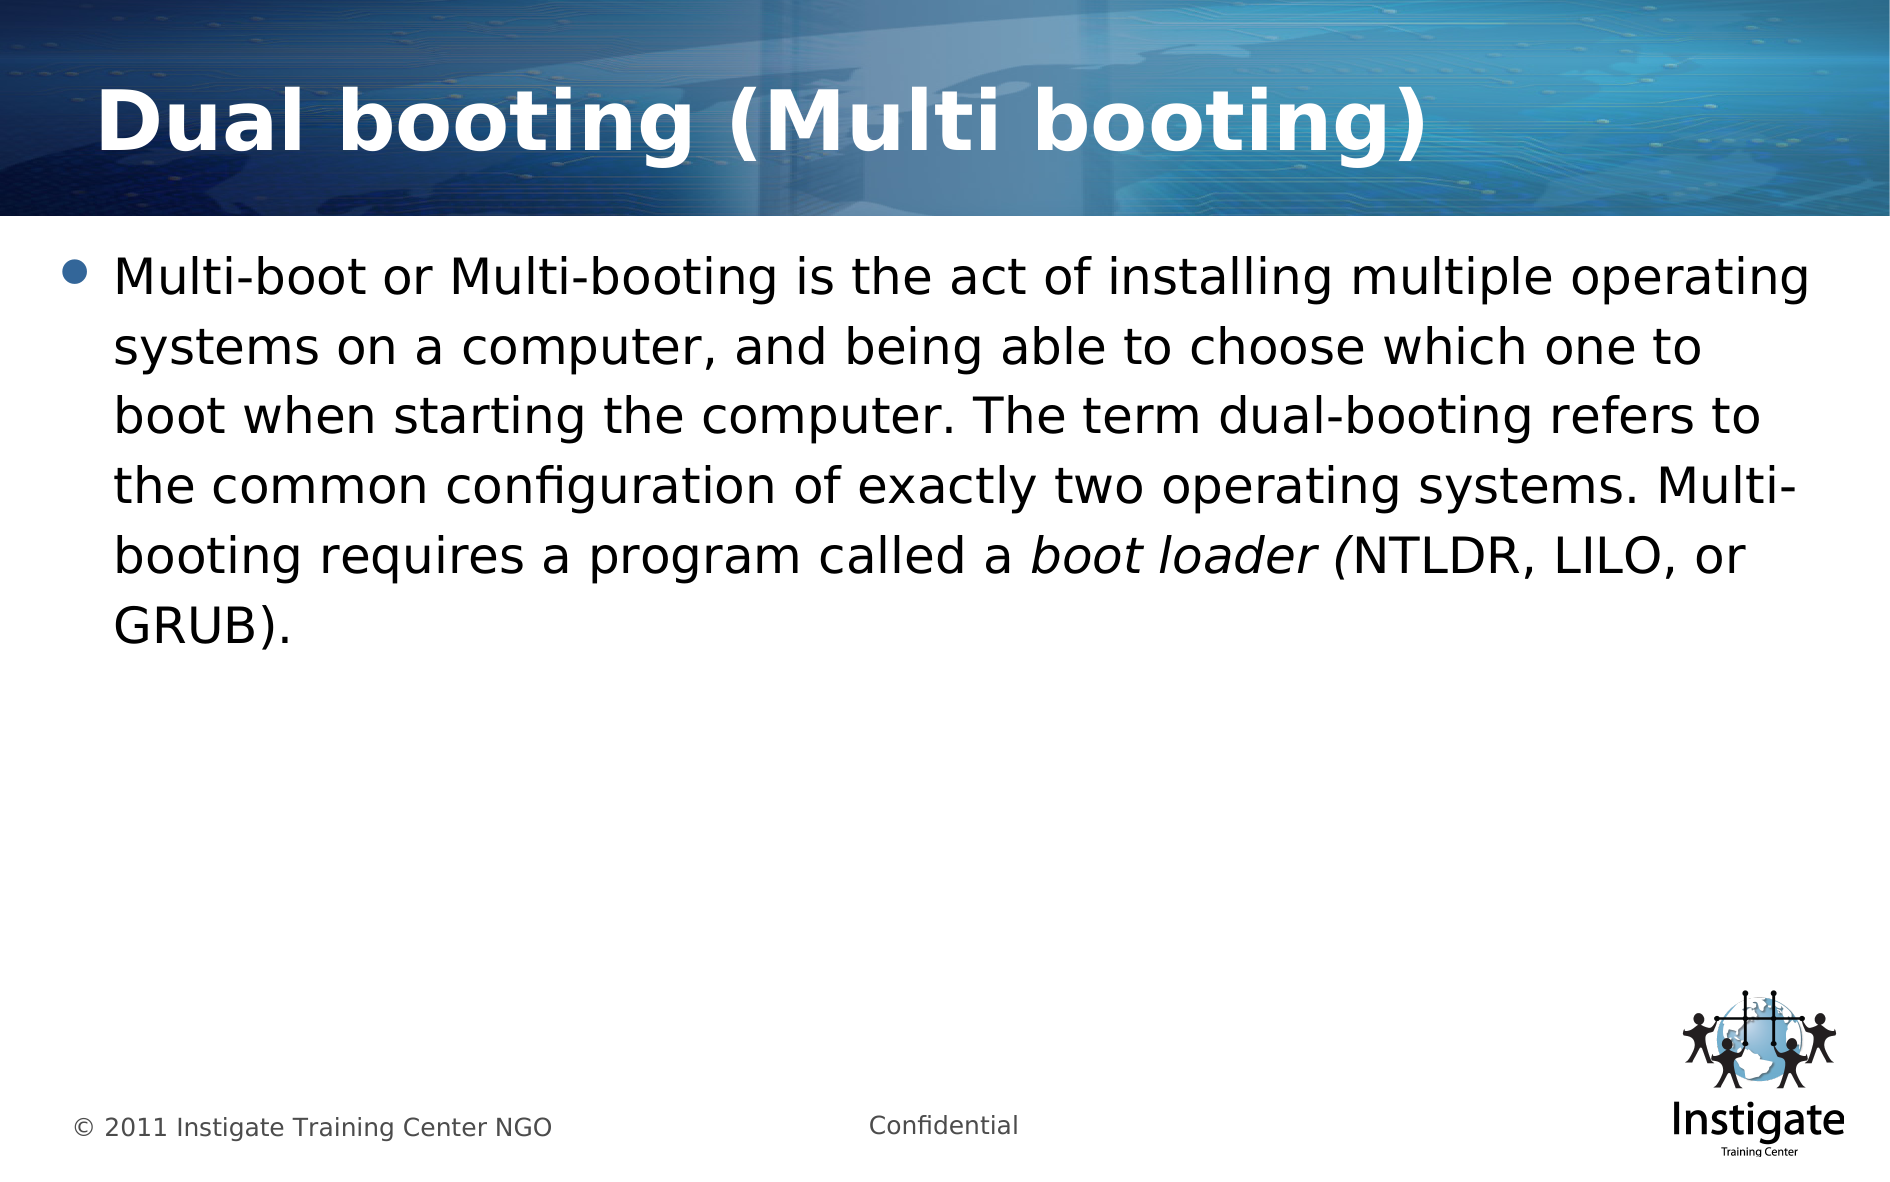

# Dual booting (Multi booting)
Multi-boot or Multi-booting is the act of installing multiple operating systems on a computer, and being able to choose which one to boot when starting the computer. The term dual-booting refers to the common configuration of exactly two operating systems. Multi-booting requires a program called a boot loader (NTLDR, LILO, or GRUB).